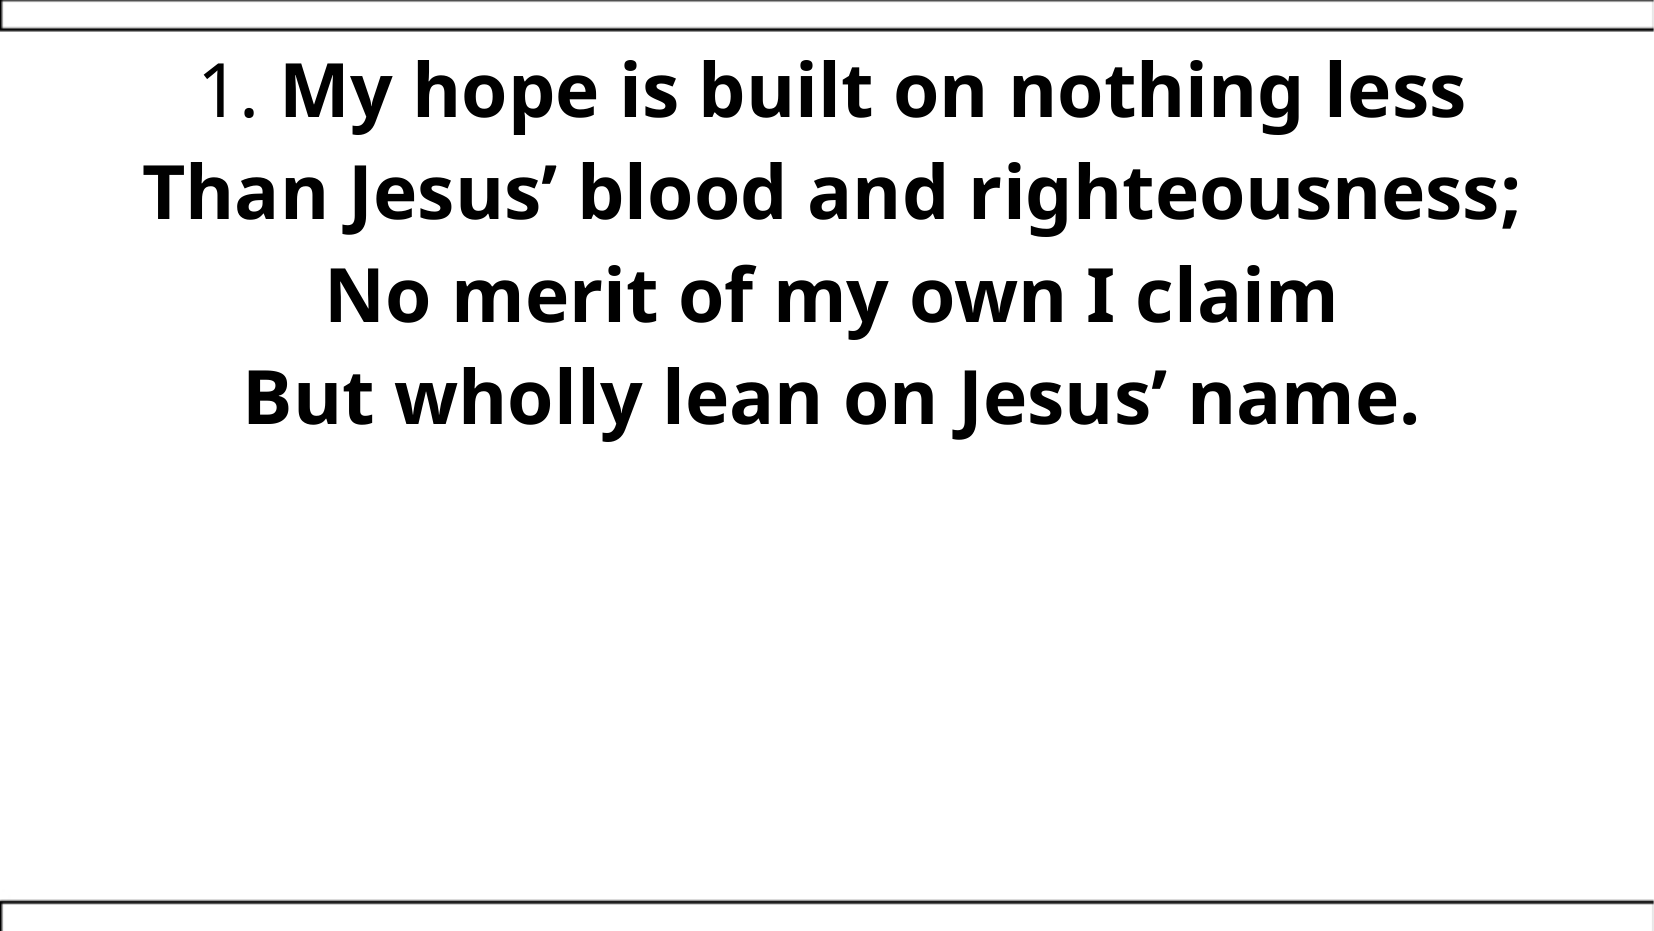

1. My hope is built on nothing less
Than Jesus’ blood and righteousness;
No merit of my own I claim
But wholly lean on Jesus’ name.